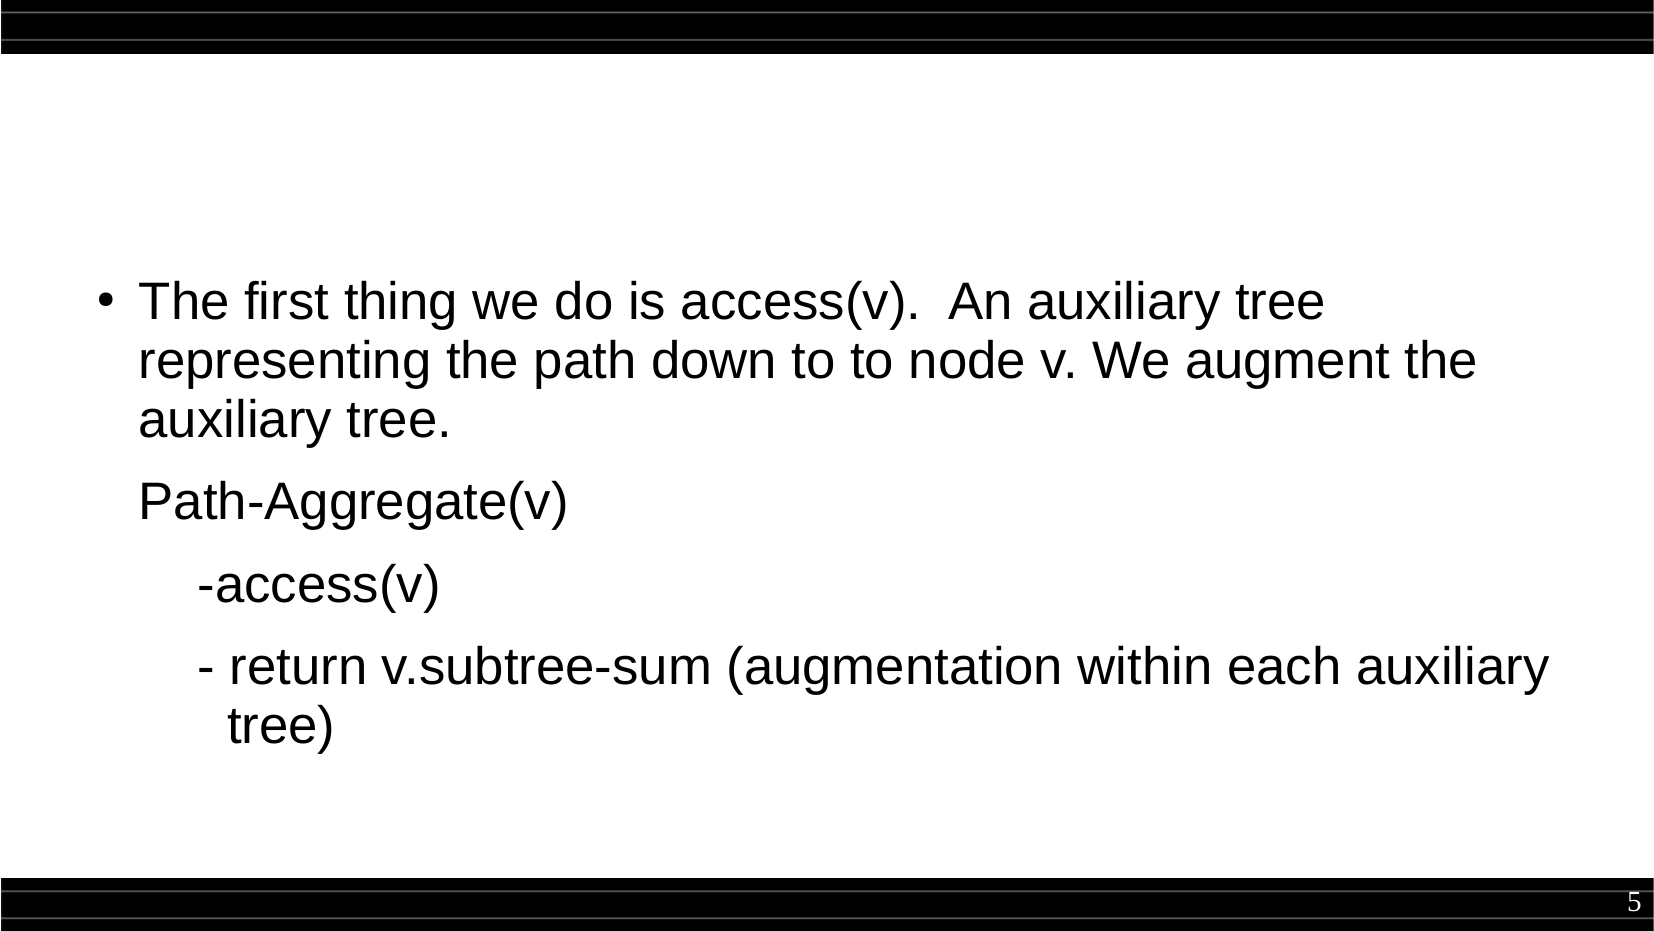

# The first thing we do is access(v). An auxiliary tree representing the path down to to node v. We augment the auxiliary tree.
Path-Aggregate(v)
 -access(v)
 - return v.subtree-sum (augmentation within each auxiliary tree)